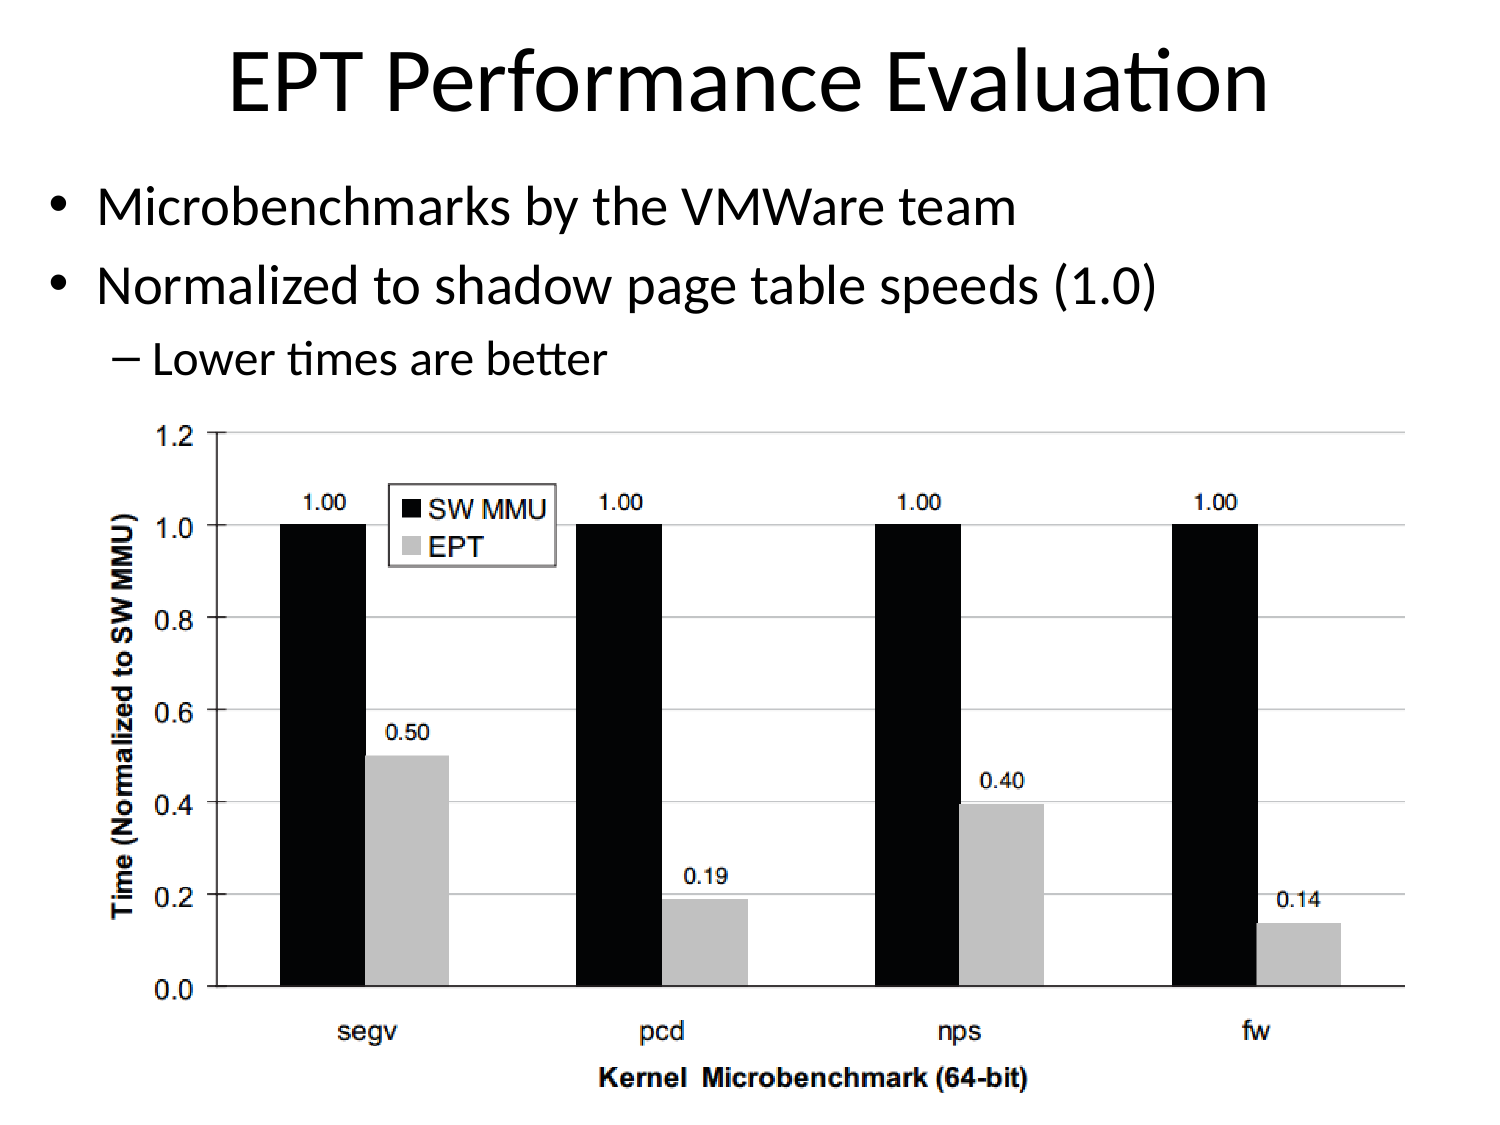

# EPT Performance Evaluation
Microbenchmarks by the VMWare team
Normalized to shadow page table speeds (1.0)
Lower times are better